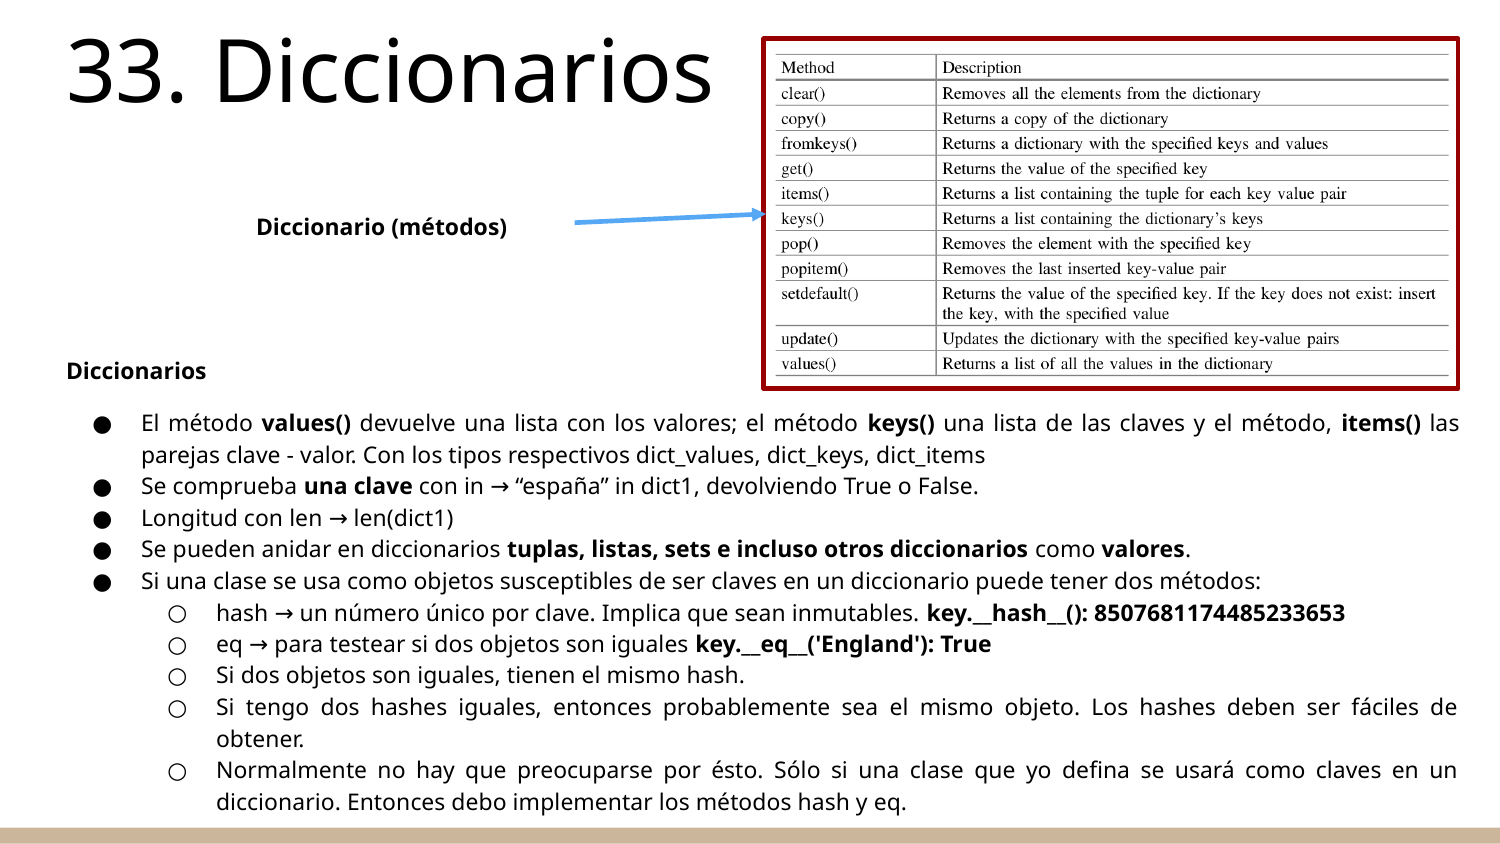

# 33. Diccionarios
Diccionario (métodos)
Diccionarios
El método values() devuelve una lista con los valores; el método keys() una lista de las claves y el método, items() las parejas clave - valor. Con los tipos respectivos dict_values, dict_keys, dict_items
Se comprueba una clave con in → “españa” in dict1, devolviendo True o False.
Longitud con len → len(dict1)
Se pueden anidar en diccionarios tuplas, listas, sets e incluso otros diccionarios como valores.
Si una clase se usa como objetos susceptibles de ser claves en un diccionario puede tener dos métodos:
hash → un número único por clave. Implica que sean inmutables. key.__hash__(): 8507681174485233653
eq → para testear si dos objetos son iguales key.__eq__('England'): True
Si dos objetos son iguales, tienen el mismo hash.
Si tengo dos hashes iguales, entonces probablemente sea el mismo objeto. Los hashes deben ser fáciles de obtener.
Normalmente no hay que preocuparse por ésto. Sólo si una clase que yo defina se usará como claves en un diccionario. Entonces debo implementar los métodos hash y eq.